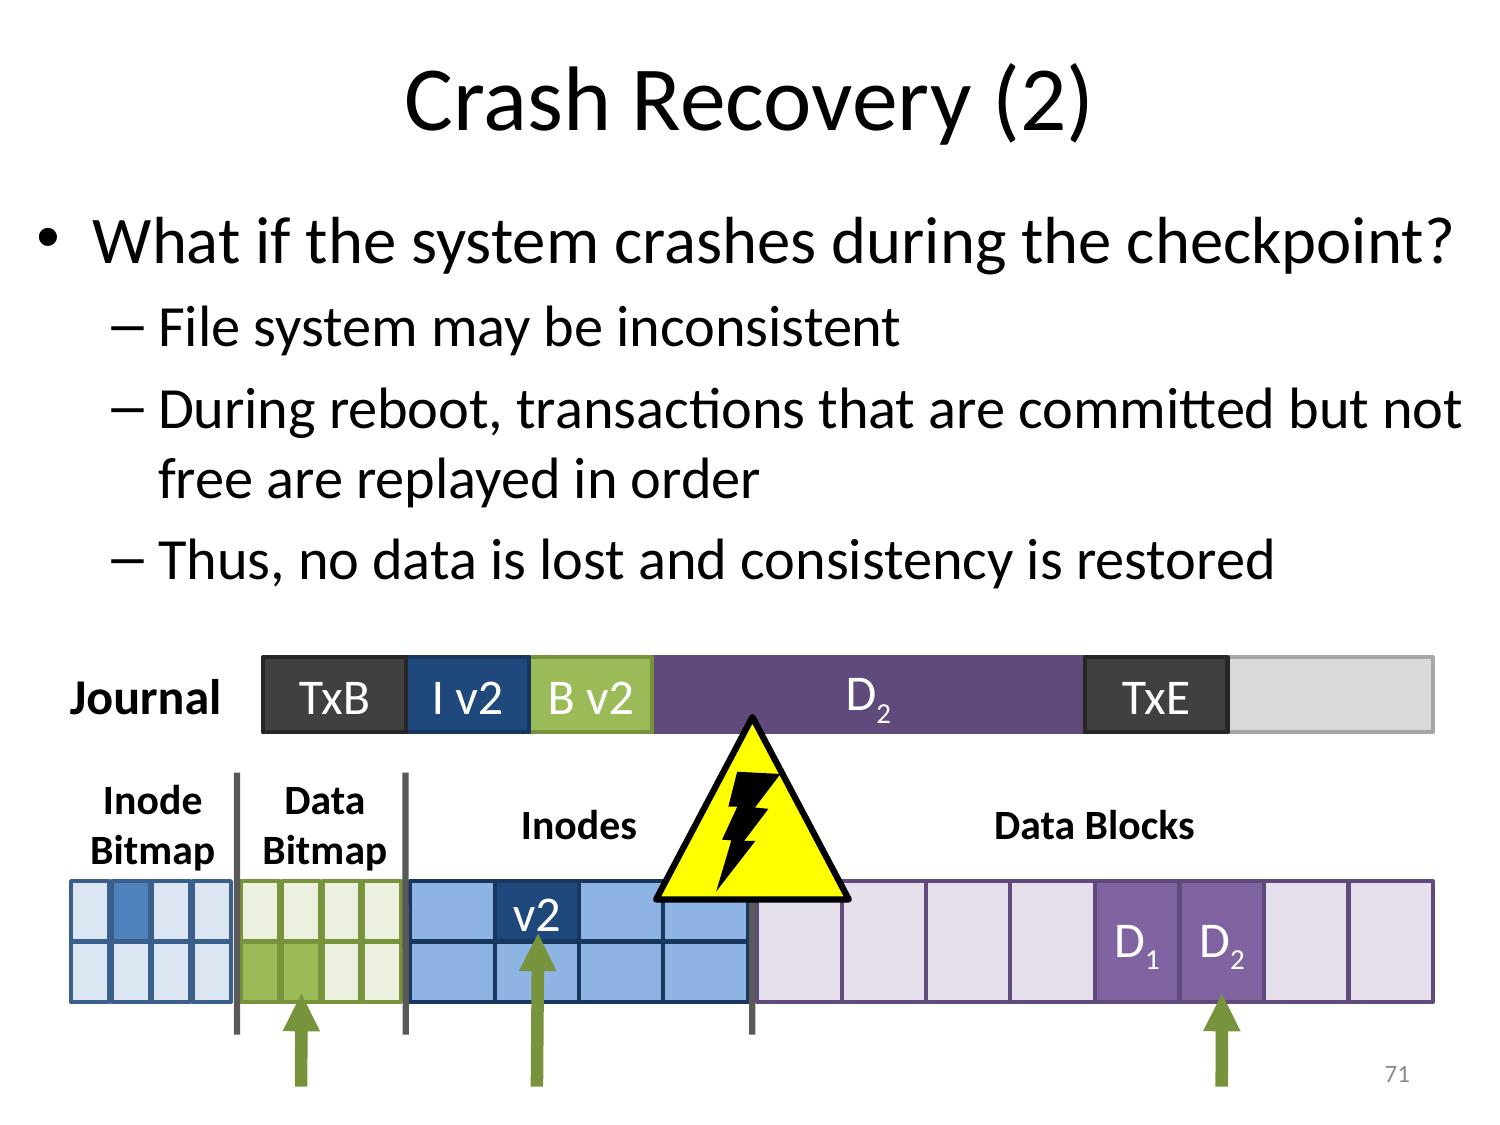

# Crash Recovery (2)
What if the system crashes during the checkpoint?
File system may be inconsistent
During reboot, transactions that are committed but not free are replayed in order
Thus, no data is lost and consistency is restored
Journal
TxB
I v2
B v2
D2
TxE
Inode
Bitmap
Data
Bitmap
Inodes
Data Blocks
v1
D1
v2
D2